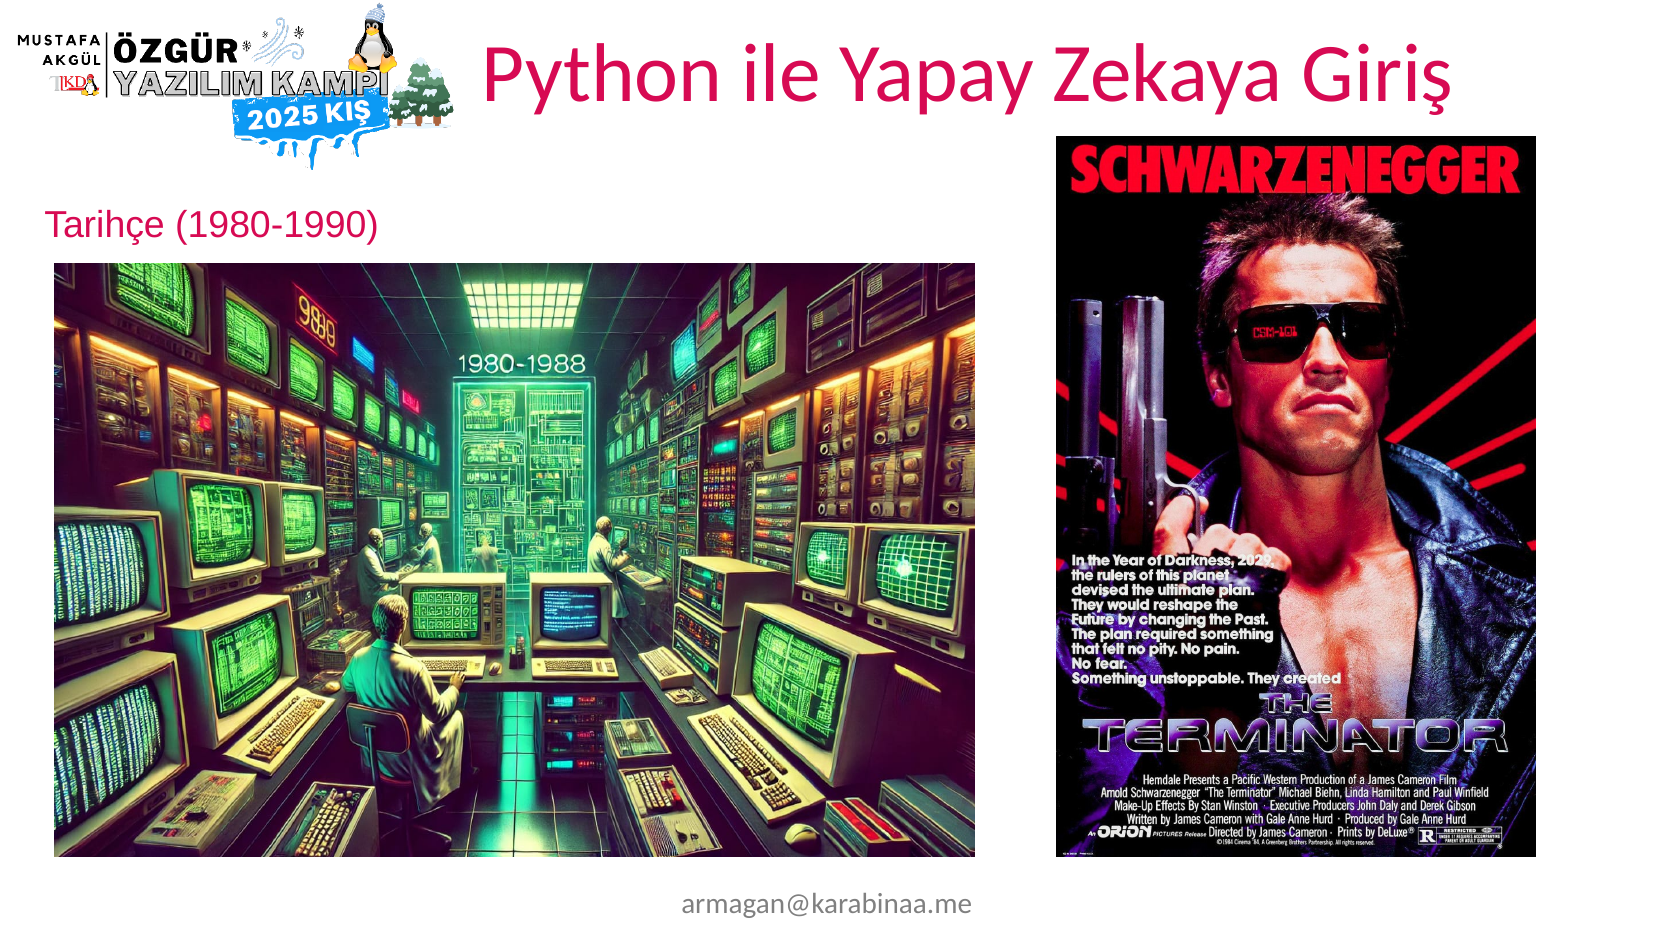

Python ile Yapay Zekaya Giriş
Tarihçe (1980-1990)
armagan@karabinaa.me